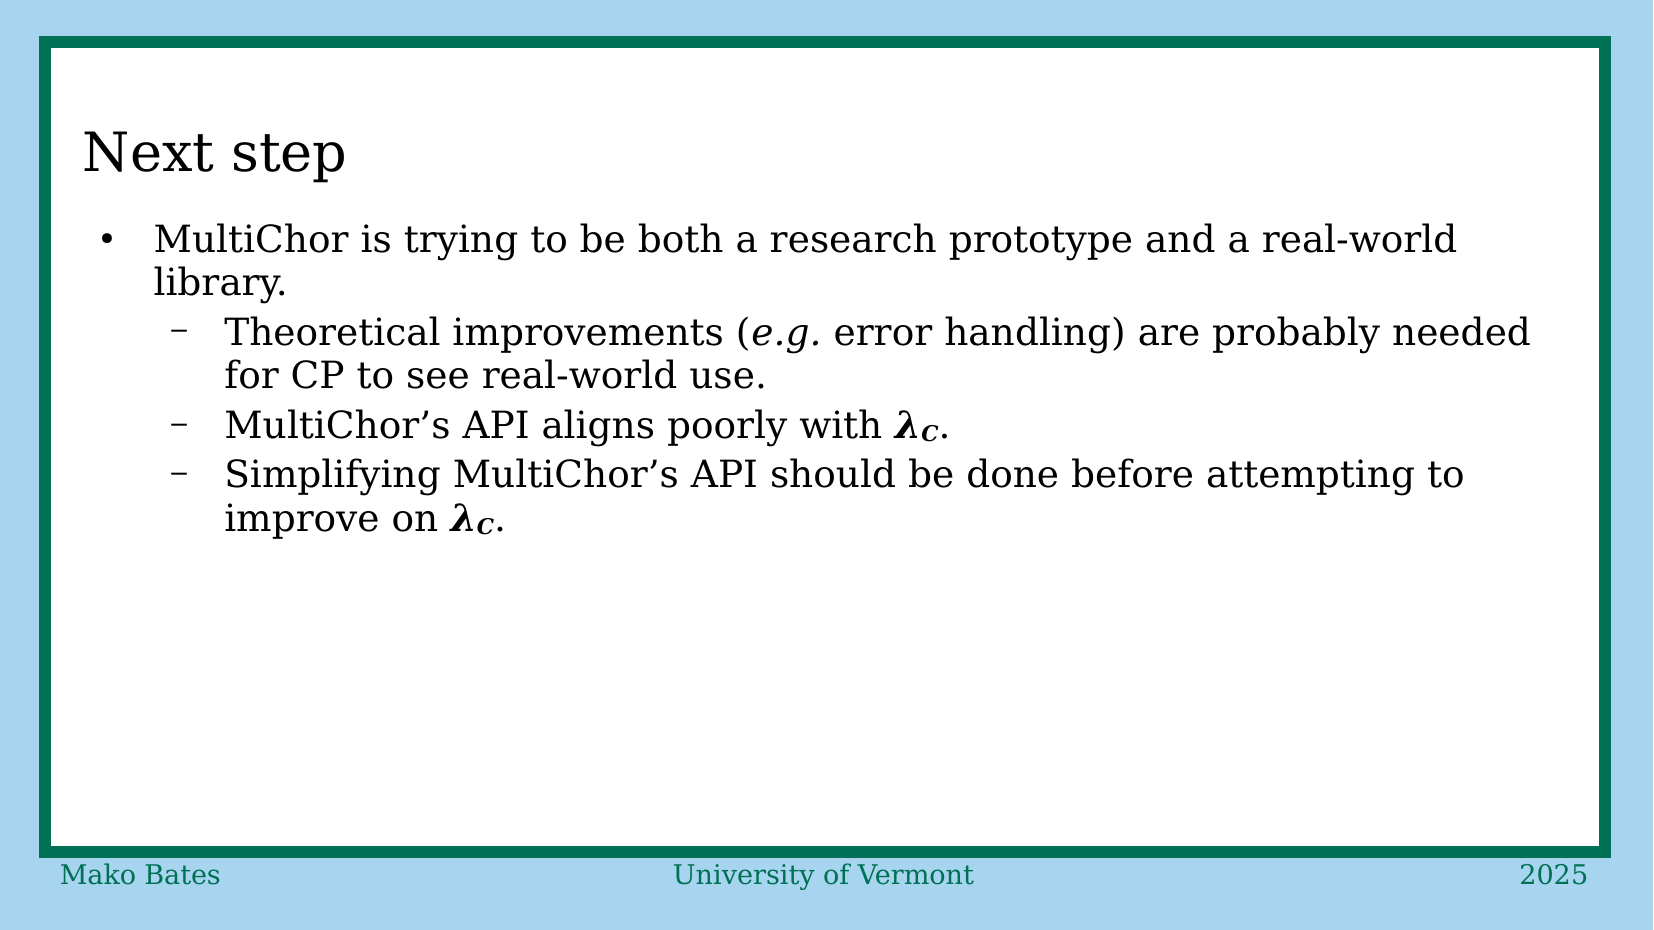

# Next step
MultiChor is trying to be both a research prototype and a real-world library.
Theoretical improvements (e.g. error handling) are probably needed for CP to see real-world use.
MultiChor’s API aligns poorly with 𝝀𝑪.
Simplifying MultiChor’s API should be done before attempting to improve on 𝝀𝑪.